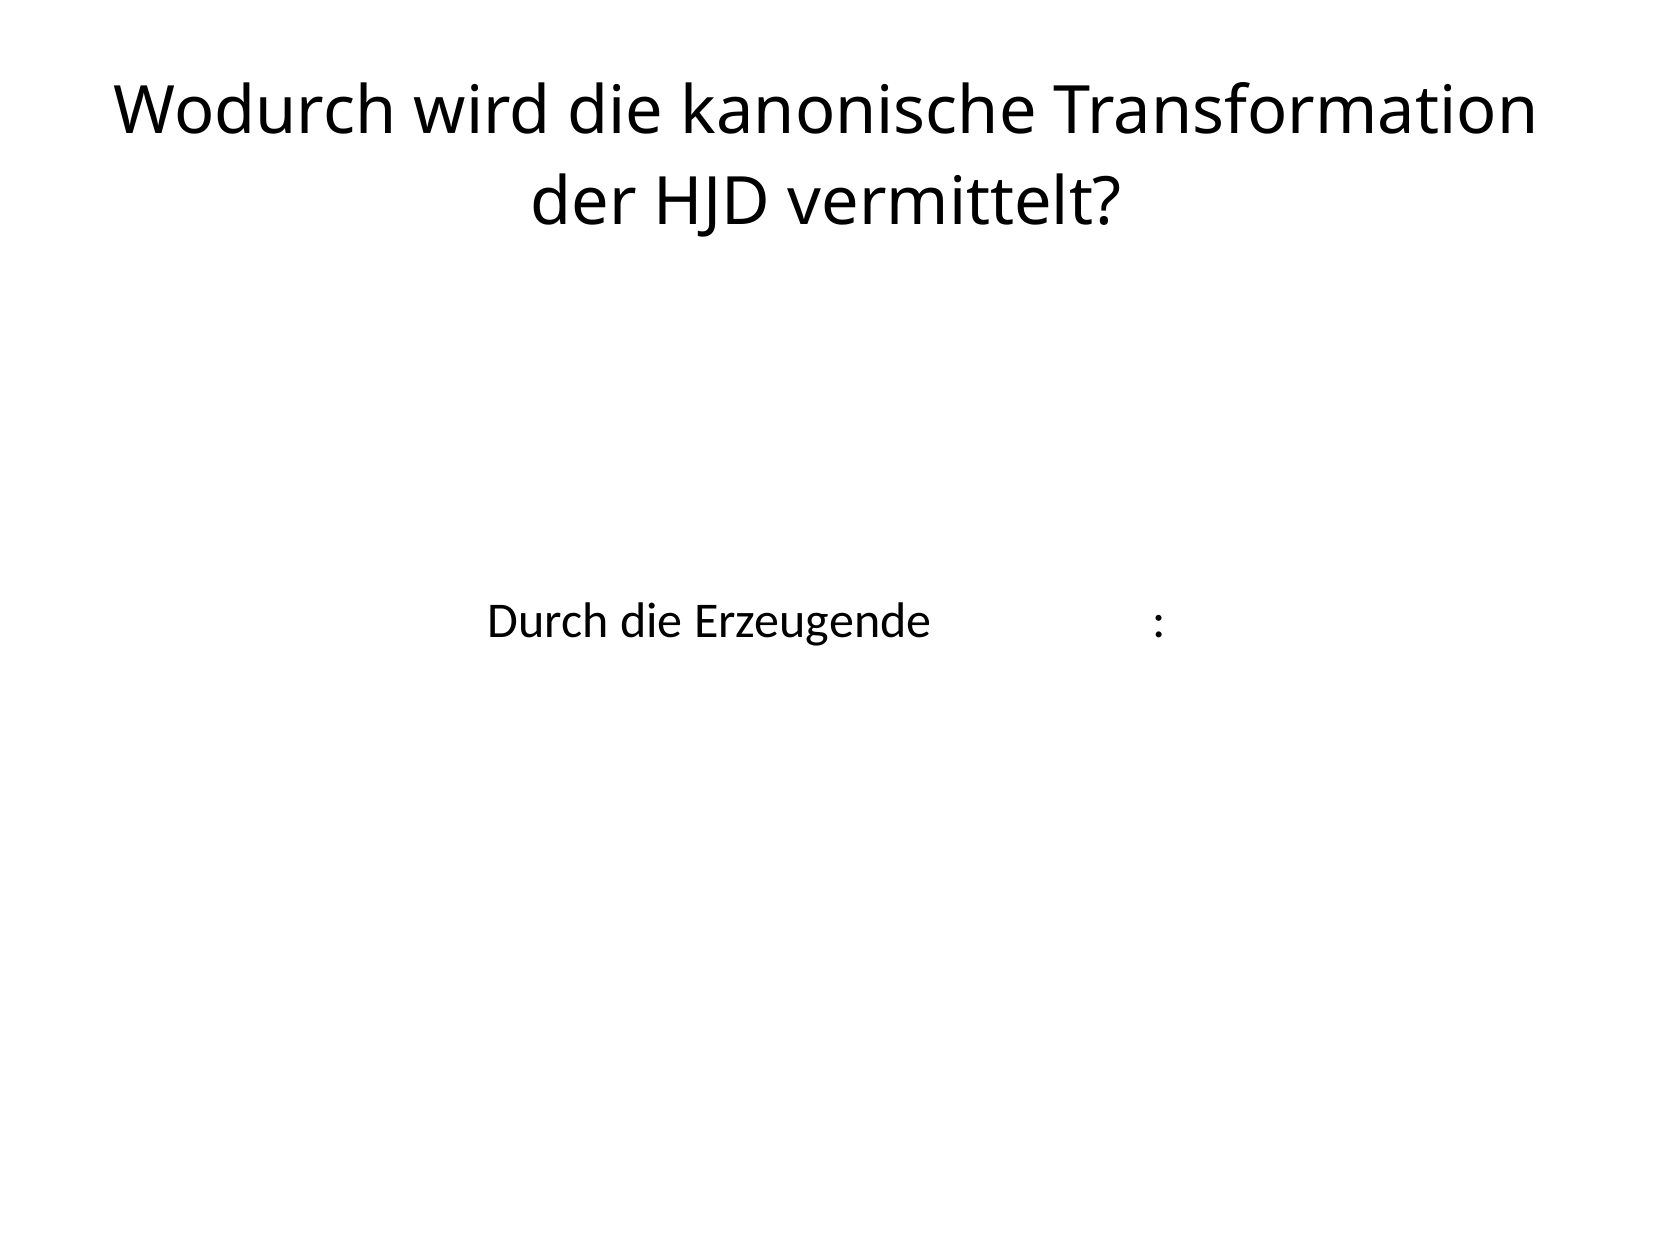

# Wodurch wird die kanonische Transformation der HJD vermittelt?
Durch die Erzeugende 			: